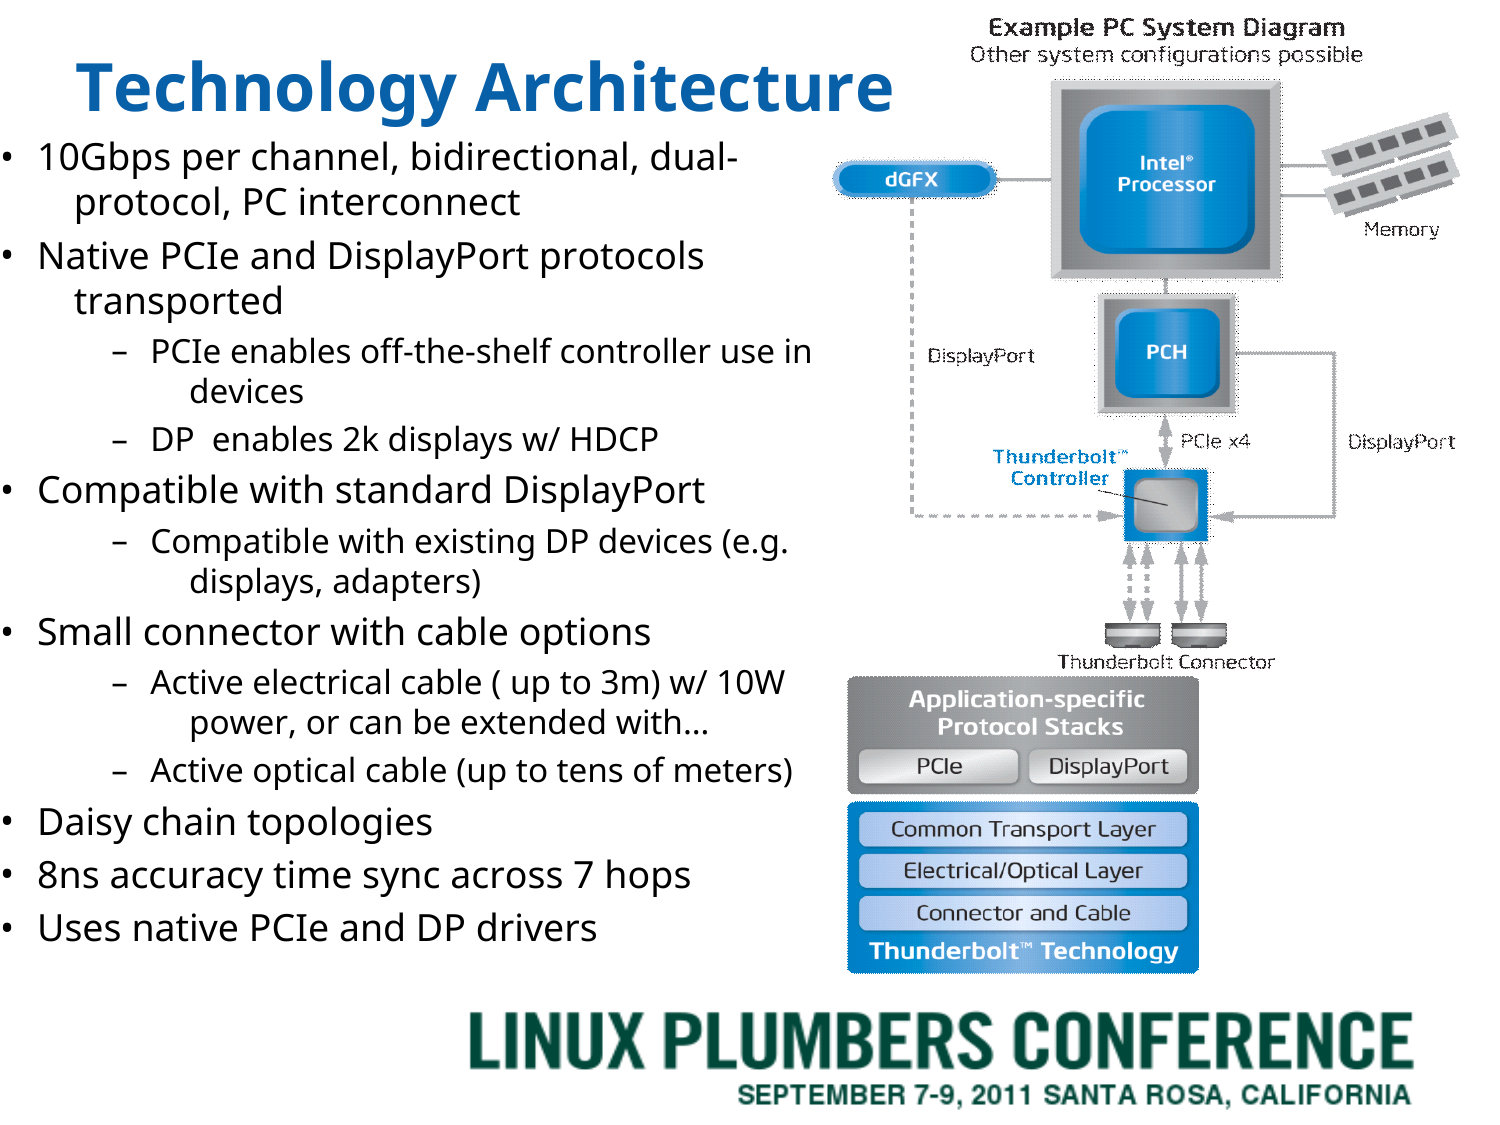

# Technology Architecture
10Gbps per channel, bidirectional, dual-protocol, PC interconnect
Native PCIe and DisplayPort protocols transported
PCIe enables off-the-shelf controller use in devices
DP enables 2k displays w/ HDCP
Compatible with standard DisplayPort
Compatible with existing DP devices (e.g. displays, adapters)
Small connector with cable options
Active electrical cable ( up to 3m) w/ 10W power, or can be extended with…
Active optical cable (up to tens of meters)
Daisy chain topologies
8ns accuracy time sync across 7 hops
Uses native PCIe and DP drivers